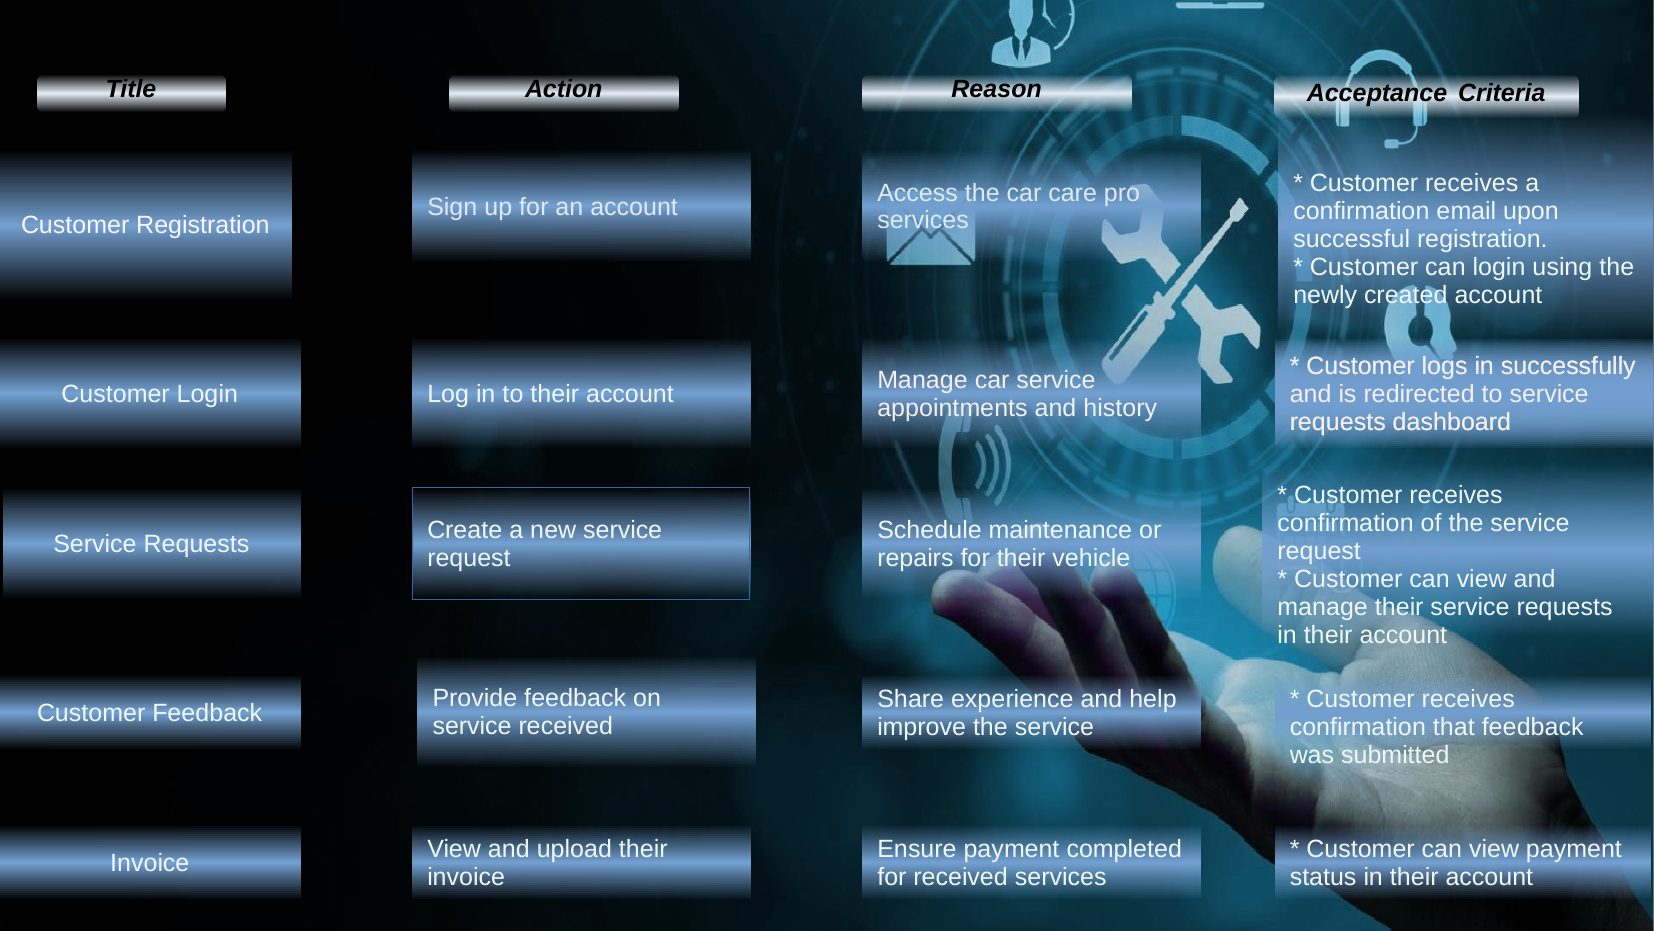

Title
Action
Reason
Acceptance Criteria
* Customer receives a confirmation email upon successful registration.
* Customer can login using the newly created account
Customer Registration
Sign up for an account
Access the car care pro services
Customer Login
Log in to their account
Manage car service appointments and history
* Customer logs in successfully and is redirected to service requests dashboard
* Customer logs in successfully and is redirected to service requests dashboard
* Customer logs in successfully and is redirected to service requests dashboard
* Customer receives confirmation of the service request
* Customer can view and manage their service requests in their account
Service Requests
Create a new service request
Schedule maintenance or repairs for their vehicle
Provide feedback on service received
Customer Feedback
Share experience and help improve the service
* Customer receives confirmation that feedback was submitted
Invoice
View and upload their invoice
Ensure payment completed for received services
* Customer can view payment status in their account